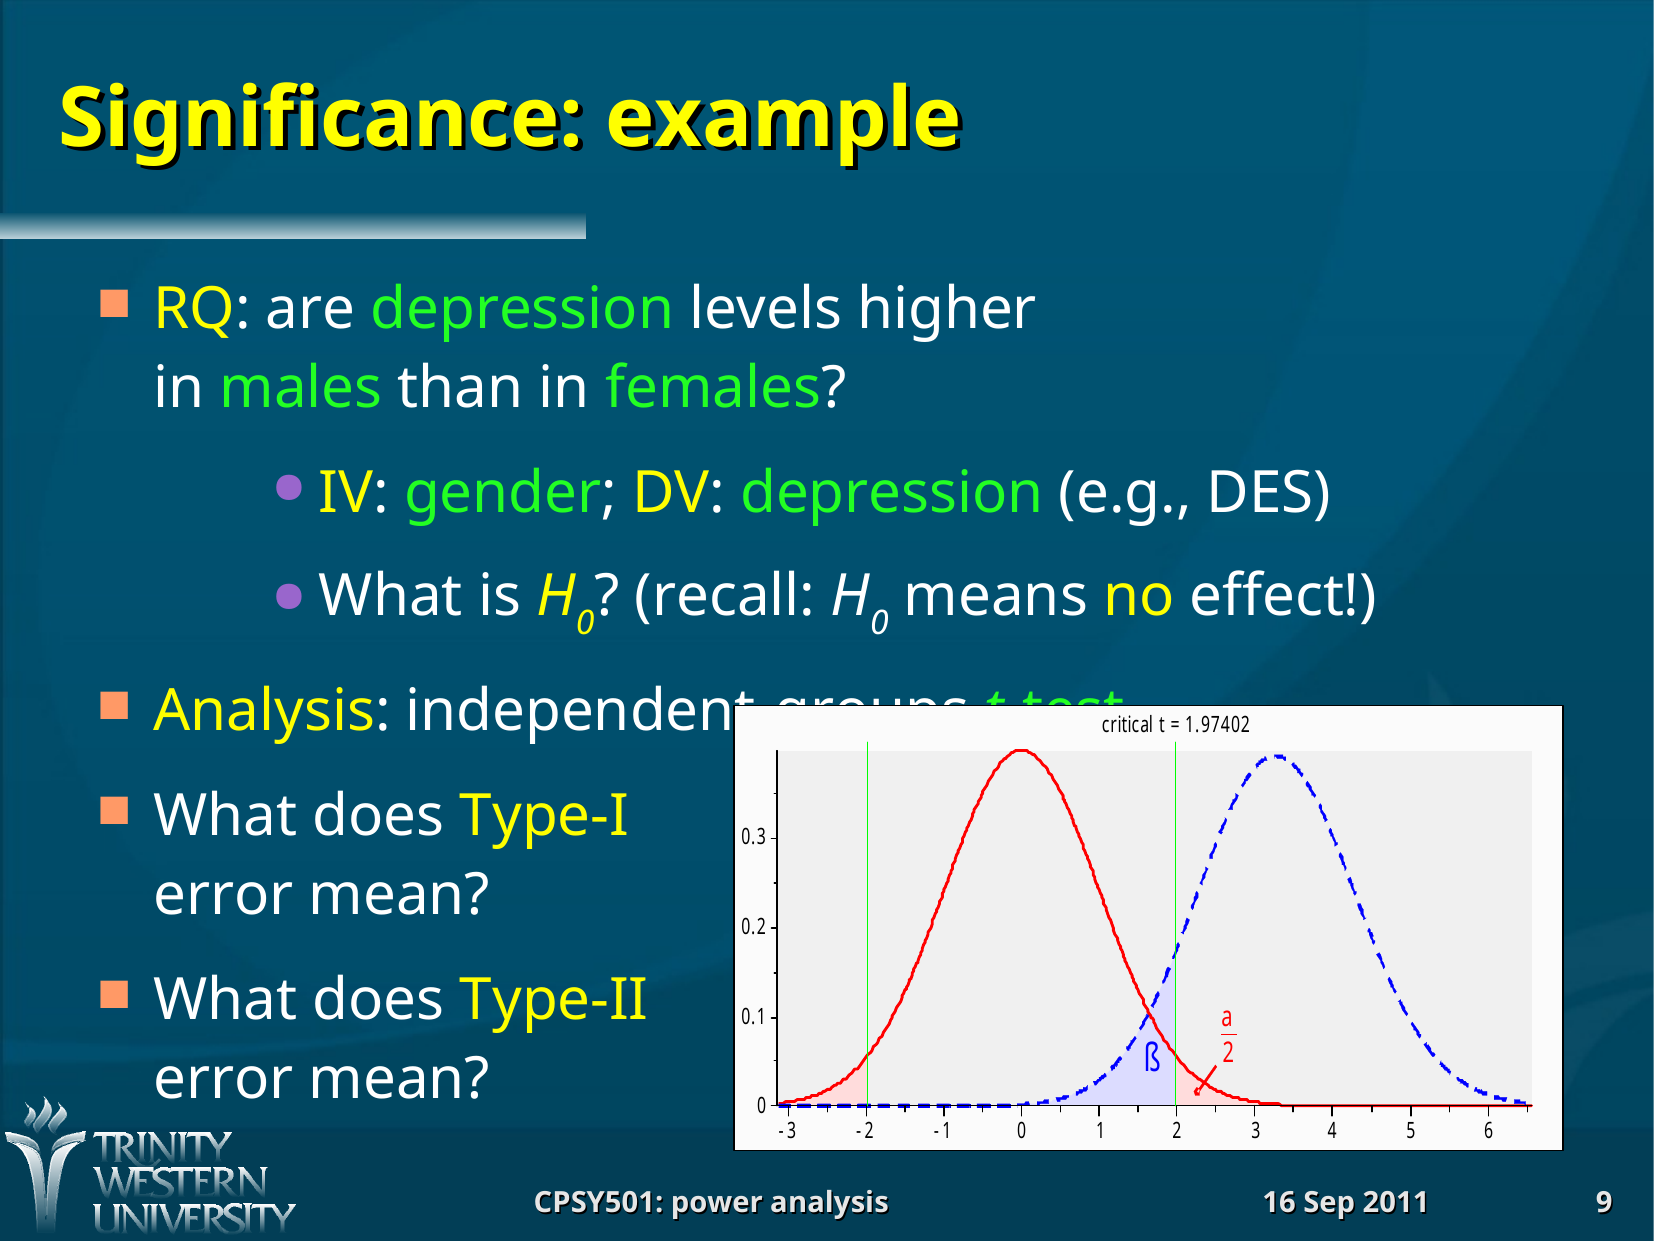

# Significance: example
RQ: are depression levels higher
in males than in females?
IV: gender; DV: depression (e.g., DES)
What is H0? (recall: H0 means no effect!)
Analysis: independent-groups t-test
What does Type-I
error mean?
What does Type-II
error mean?
CPSY501: power analysis
16 Sep 2011
9